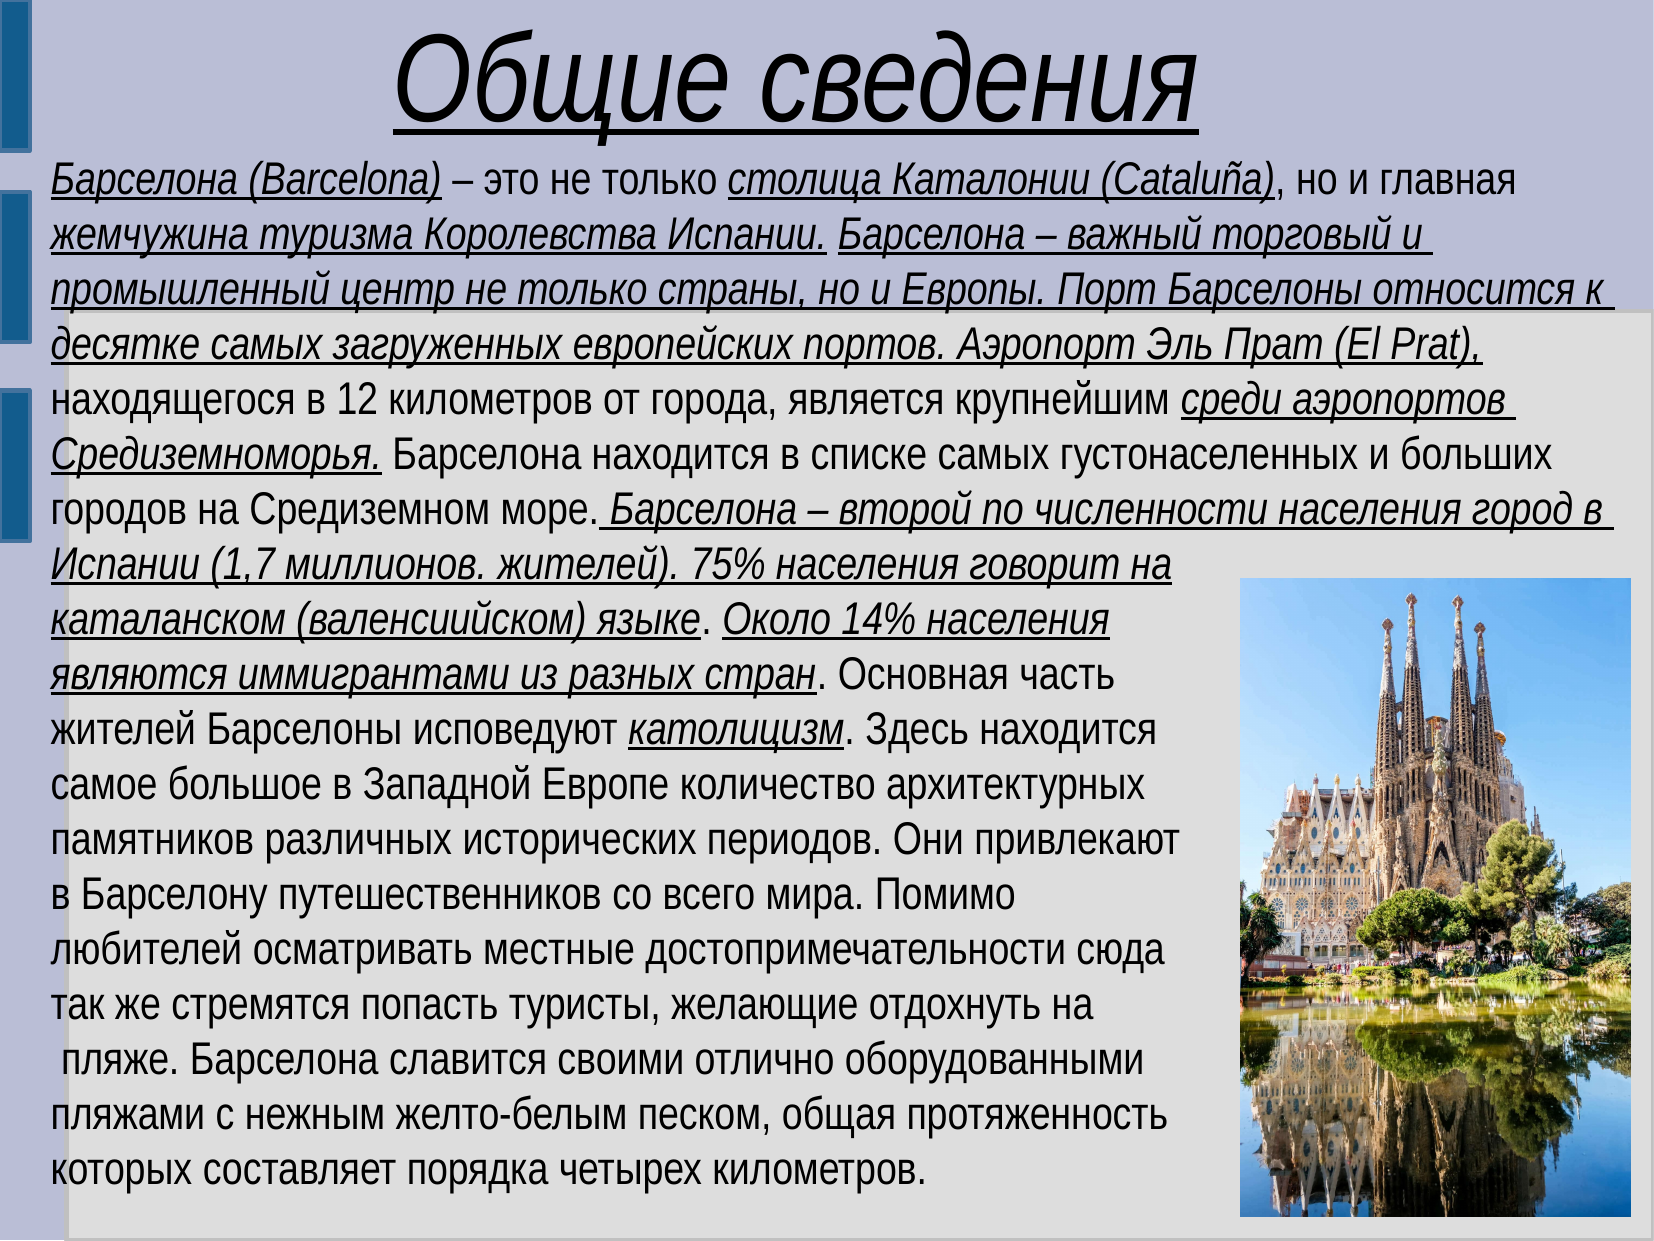

Общие сведения
Барселона (Barcelona) – это не только столица Каталонии (Cataluña), но и главная
жемчужина туризма Королевства Испании. Барселона – важный торговый и
промышленный центр не только страны, но и Европы. Порт Барселоны относится к
десятке самых загруженных европейских портов. Аэропорт Эль Прат (El Prat),
находящегося в 12 километров от города, является крупнейшим среди аэропортов
Средиземноморья. Барселона находится в списке самых густонаселенных и больших
городов на Средиземном море. Барселона – второй по численности населения город в
Испании (1,7 миллионов. жителей). 75% населения говорит на
каталанском (валенсиийском) языке. Около 14% населения
являются иммигрантами из разных стран. Основная часть
жителей Барселоны исповедуют католицизм. Здесь находится
самое большое в Западной Европе количество архитектурных
памятников различных исторических периодов. Они привлекают
в Барселону путешественников со всего мира. Помимо
любителей осматривать местные достопримечательности сюда
так же стремятся попасть туристы, желающие отдохнуть на
 пляже. Барселона славится своими отлично оборудованными
пляжами с нежным желто-белым песком, общая протяженность
которых составляет порядка четырех километров.